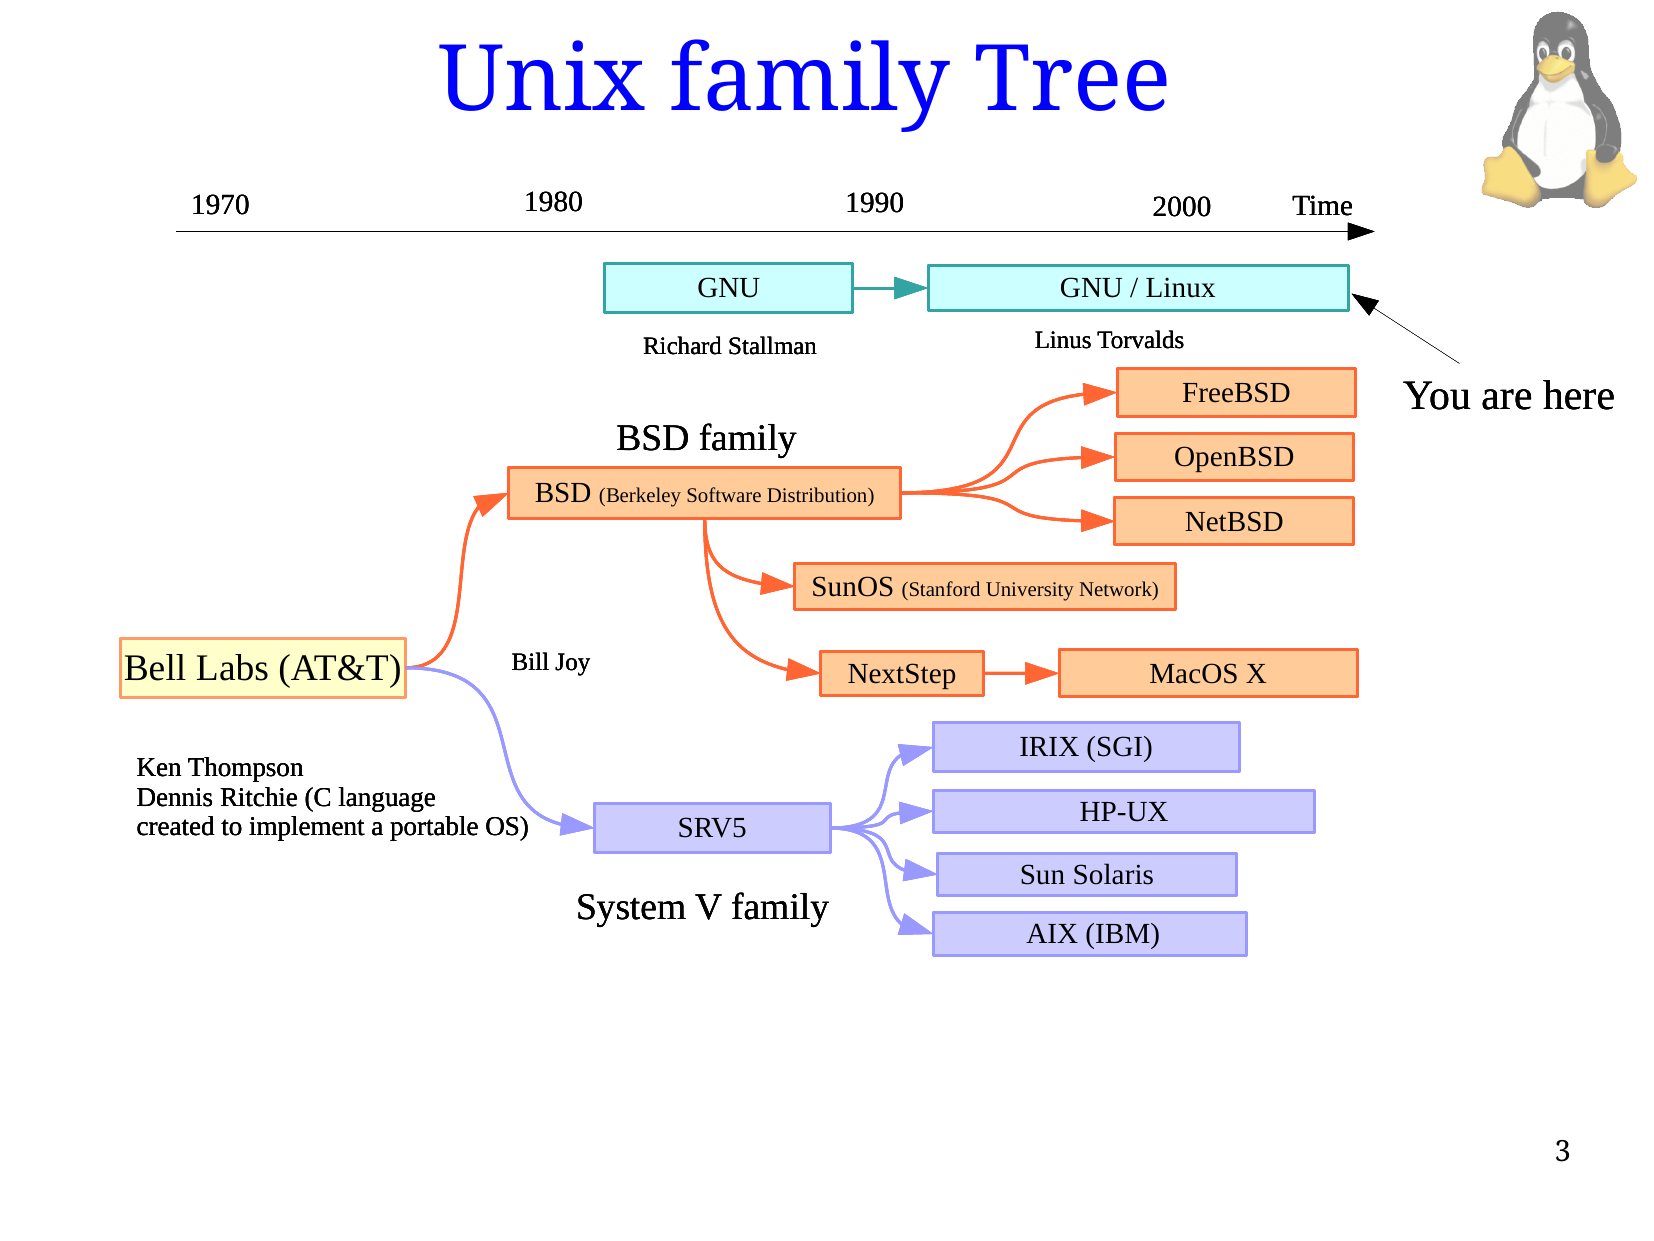

# Unix family Tree
1980
1980
1980
1990
1990
1990
1970
1970
1970
Time
Time
Time
2000
2000
2000
GNU
GNU
GNU
GNU / Linux
GNU / Linux
GNU / Linux
Linus Torvalds
Linus Torvalds
Linus Torvalds
Richard Stallman
Richard Stallman
Richard Stallman
You are here
You are here
You are here
FreeBSD
FreeBSD
FreeBSD
BSD family
BSD family
BSD family
OpenBSD
OpenBSD
OpenBSD
BSD (Berkeley Software Distribution)
BSD (Berkeley Software Distribution)
BSD (Berkeley Software Distribution)
NetBSD
NetBSD
NetBSD
SunOS (Stanford University Network)
SunOS (Stanford University Network)
SunOS (Stanford University Network)
Bell Labs (AT&T)
Bell Labs (AT&T)
Bell Labs (AT&T)
Bill Joy
Bill Joy
Bill Joy
MacOS X
MacOS X
MacOS X
NextStep
NextStep
NextStep
IRIX (SGI)
IRIX (SGI)
IRIX (SGI)
Ken Thompson
Dennis Ritchie (C language
created to implement a portable OS)
Ken Thompson
Dennis Ritchie (C language
created to implement a portable OS)
Ken Thompson
Dennis Ritchie (C language
created to implement a portable OS)
HP-UX
HP-UX
HP-UX
SRV5
SRV5
SRV5
Sun Solaris
Sun Solaris
Sun Solaris
System V family
System V family
System V family
 AIX (IBM)
 AIX (IBM)
 AIX (IBM)
3